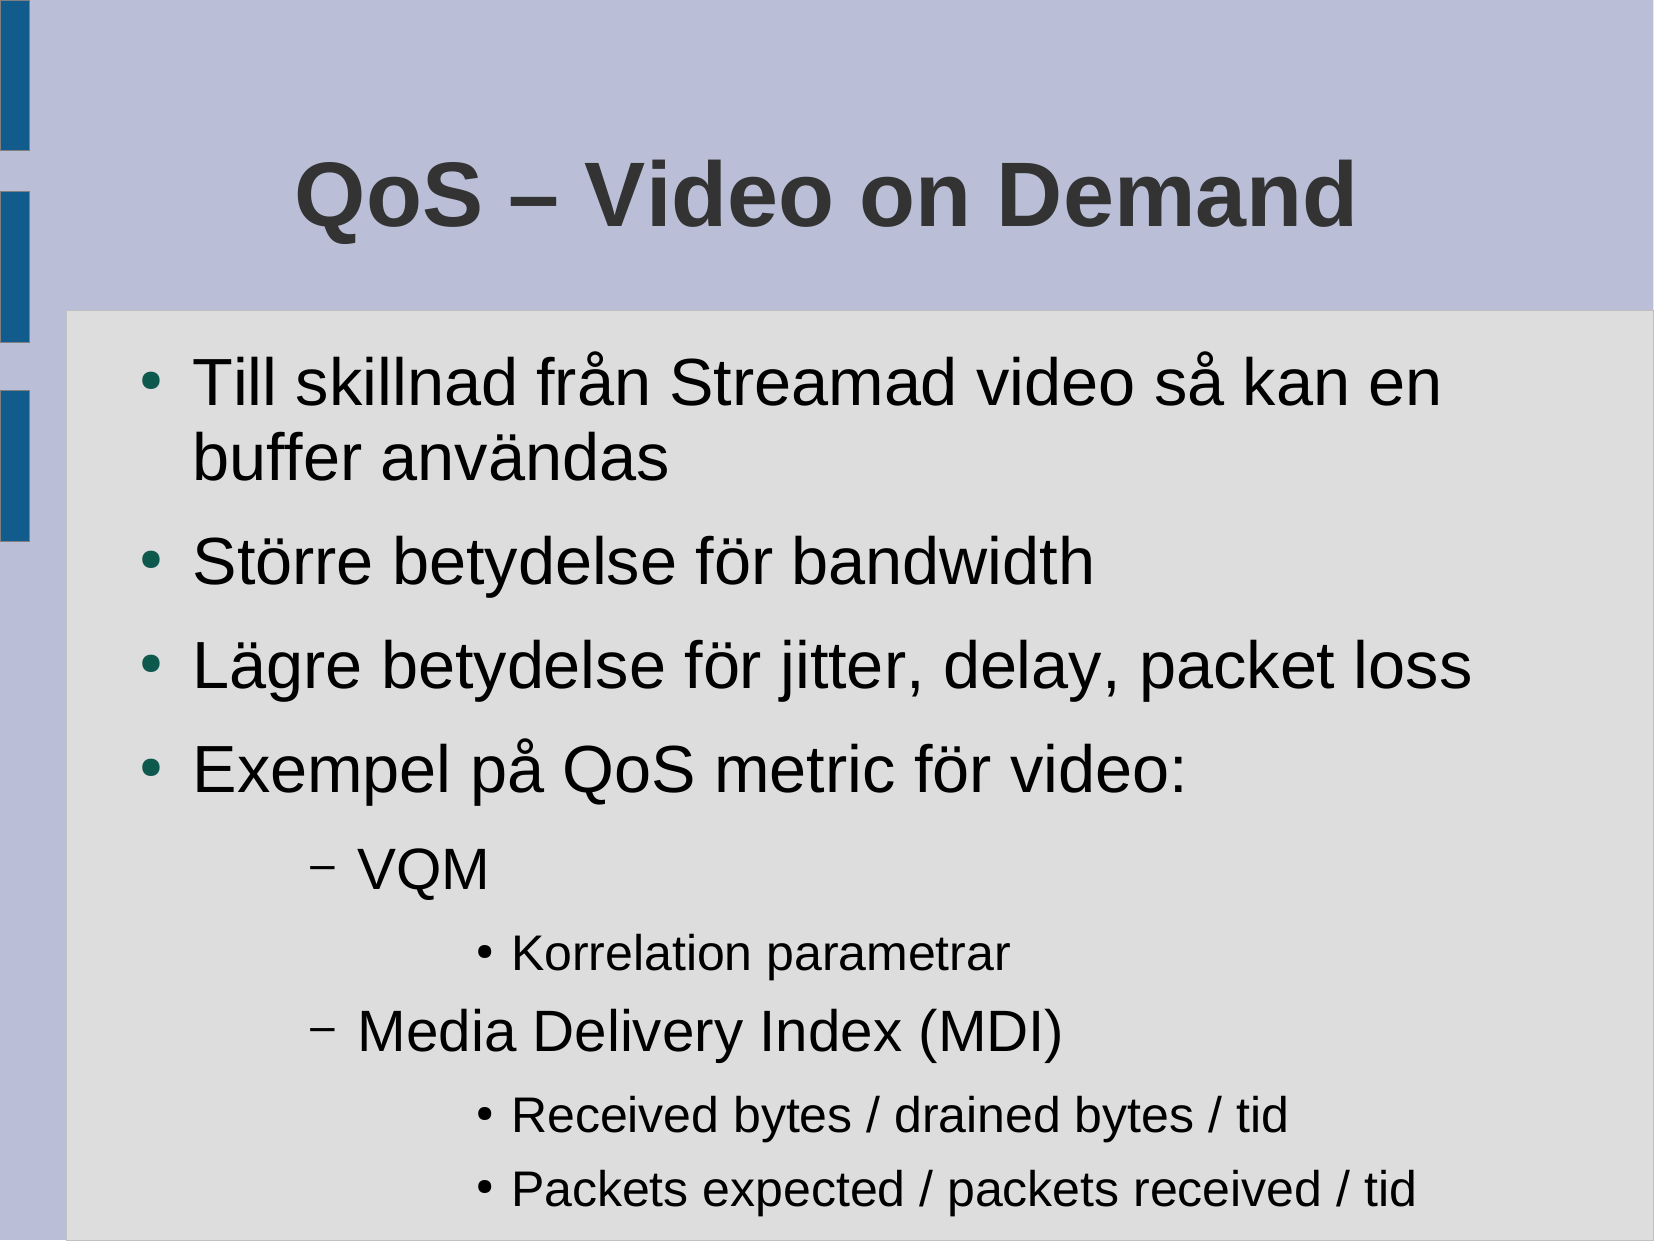

# QoS – Video on Demand
Till skillnad från Streamad video så kan en buffer användas
Större betydelse för bandwidth
Lägre betydelse för jitter, delay, packet loss
Exempel på QoS metric för video:
VQM
Korrelation parametrar
Media Delivery Index (MDI)
Received bytes / drained bytes / tid
Packets expected / packets received / tid